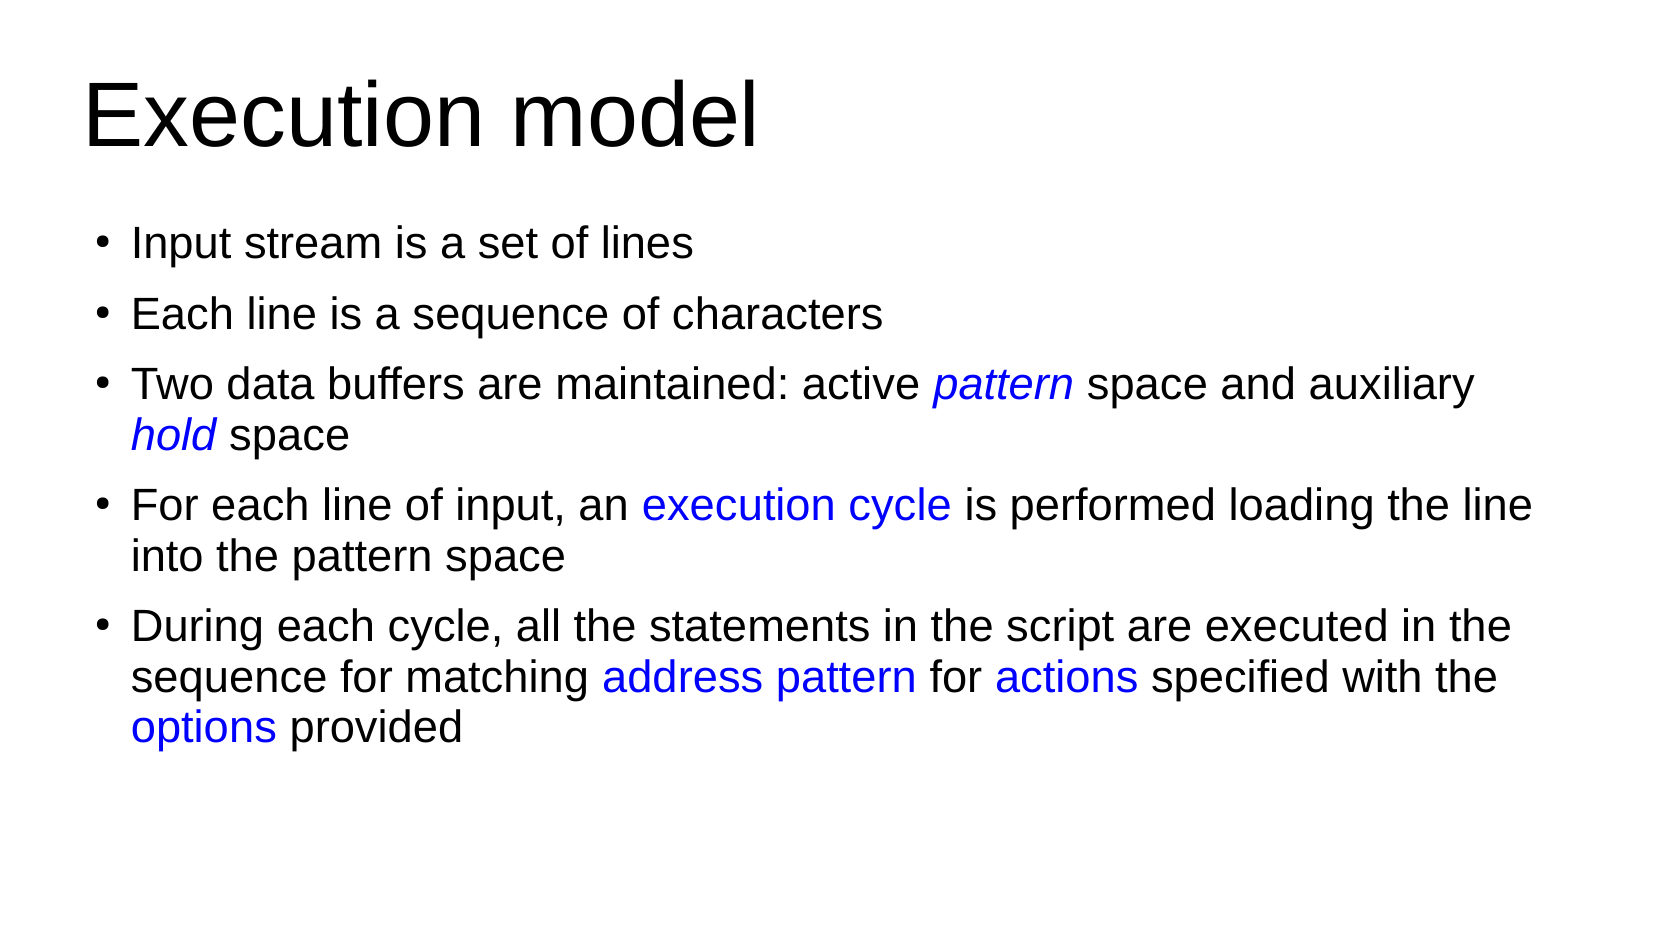

# Execution model
Input stream is a set of lines
Each line is a sequence of characters
Two data buffers are maintained: active pattern space and auxiliary hold space
For each line of input, an execution cycle is performed loading the line into the pattern space
During each cycle, all the statements in the script are executed in the sequence for matching address pattern for actions specified with the options provided